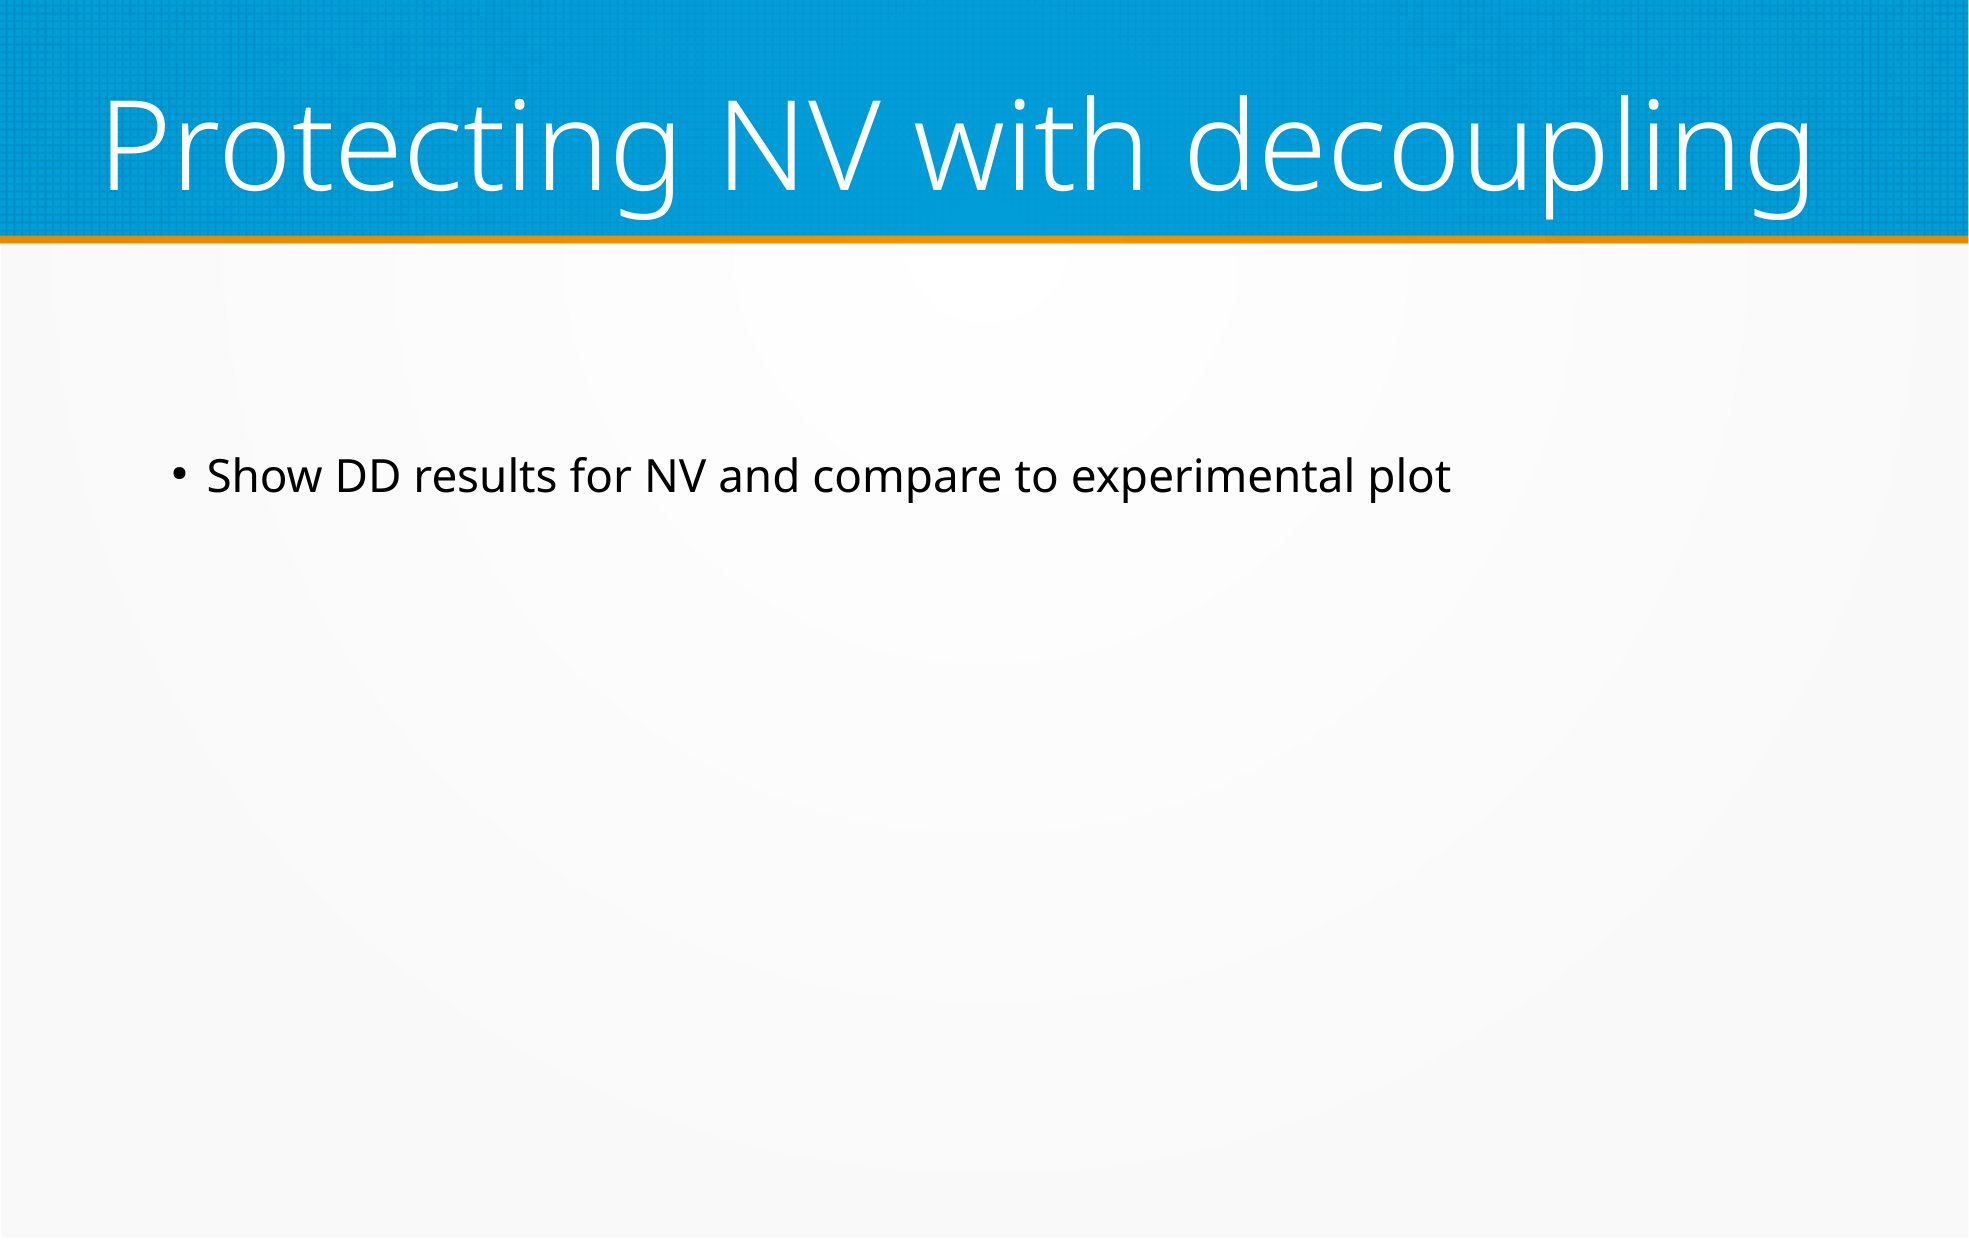

# Protecting NV with decoupling
Show DD results for NV and compare to experimental plot